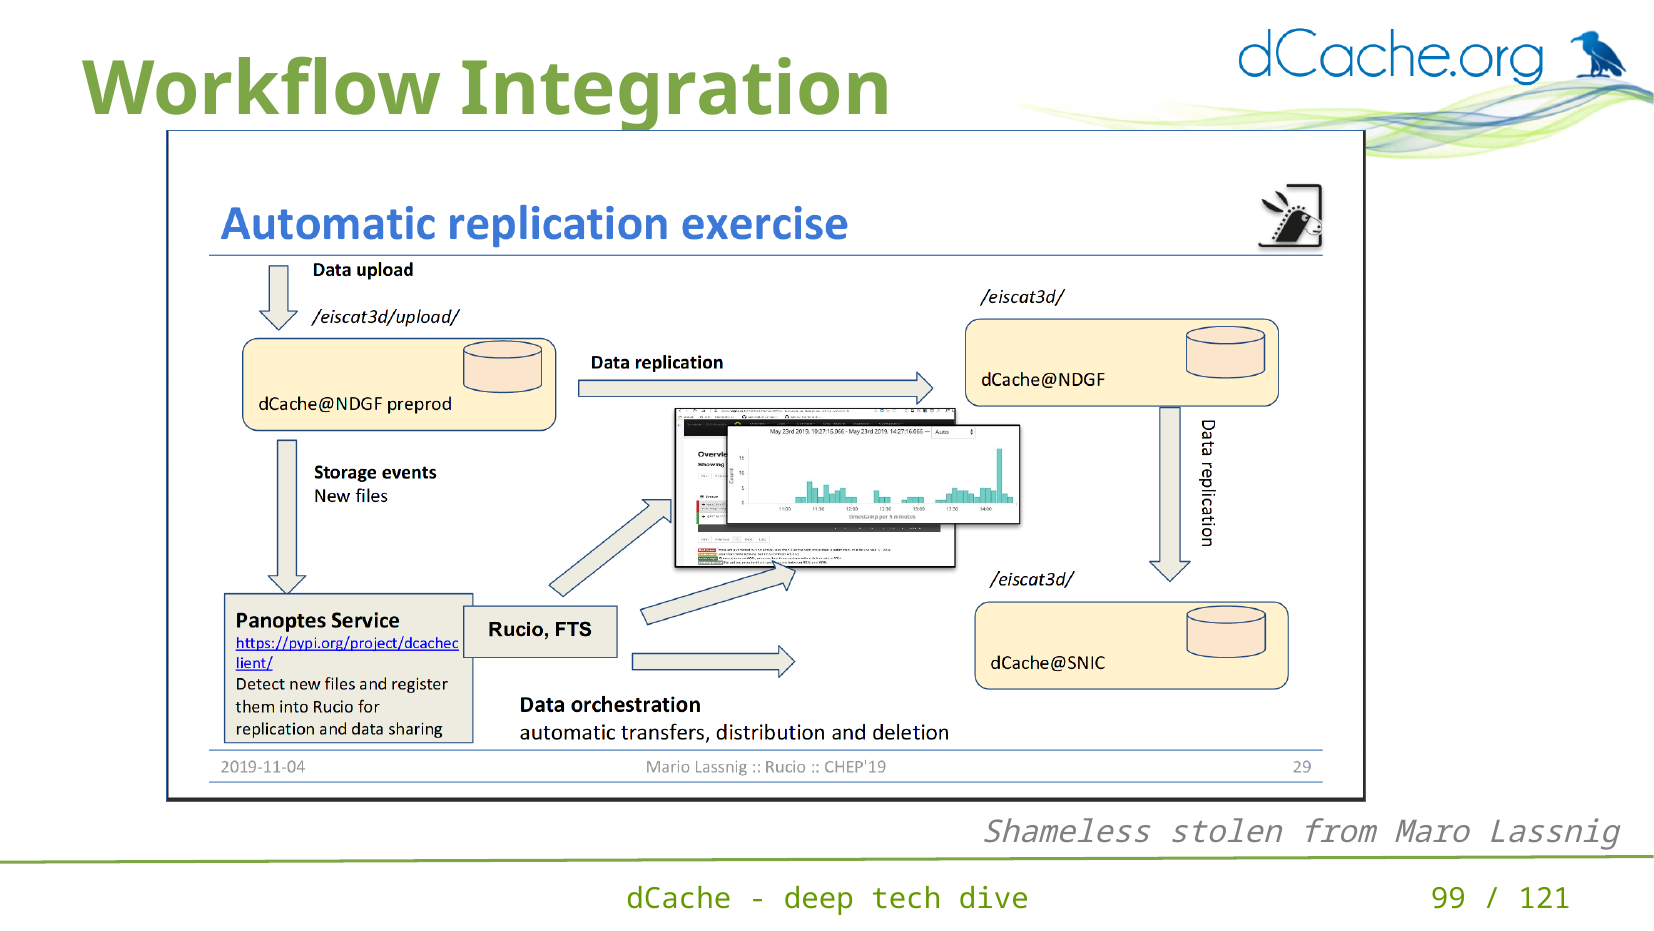

# Workflow Integration
Shameless stolen from Maro Lassnig
dCache - deep tech dive
99